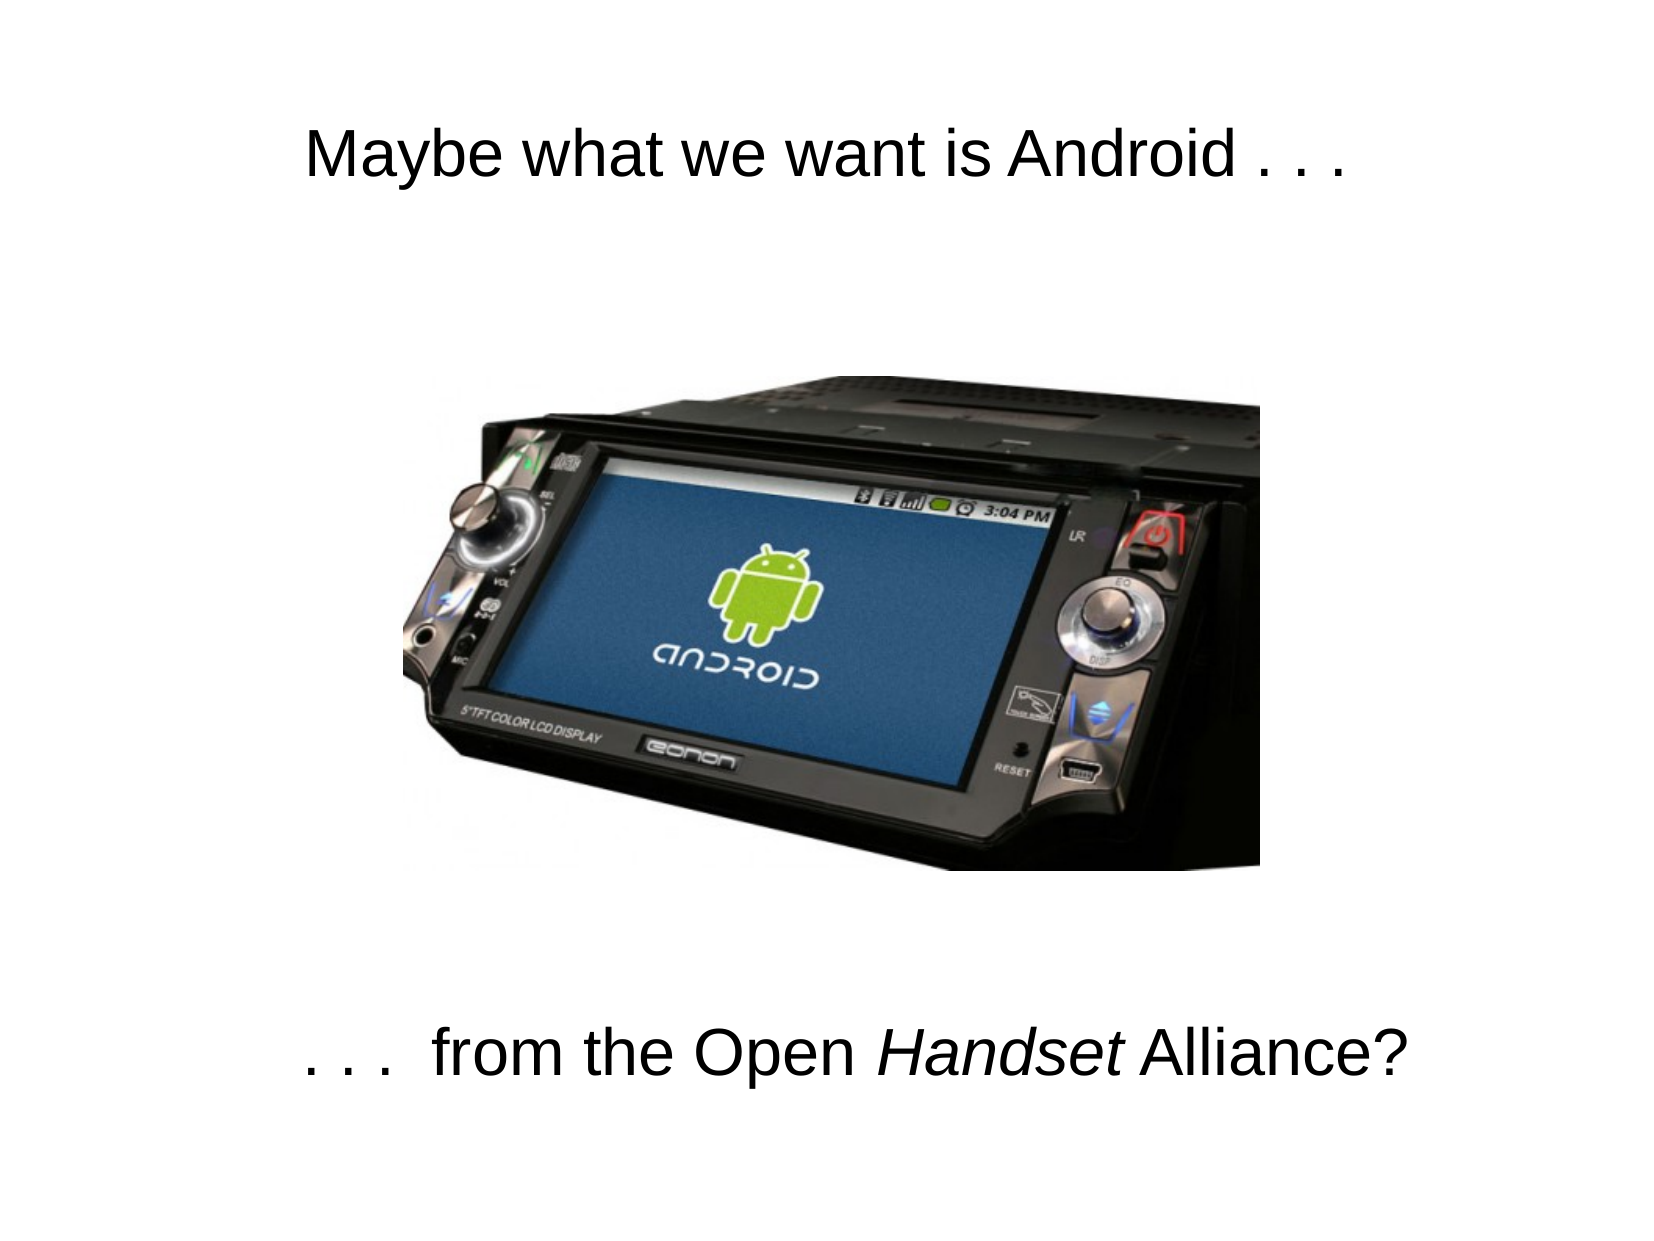

# Maybe what we want is Android . . .
. . . from the Open Handset Alliance?